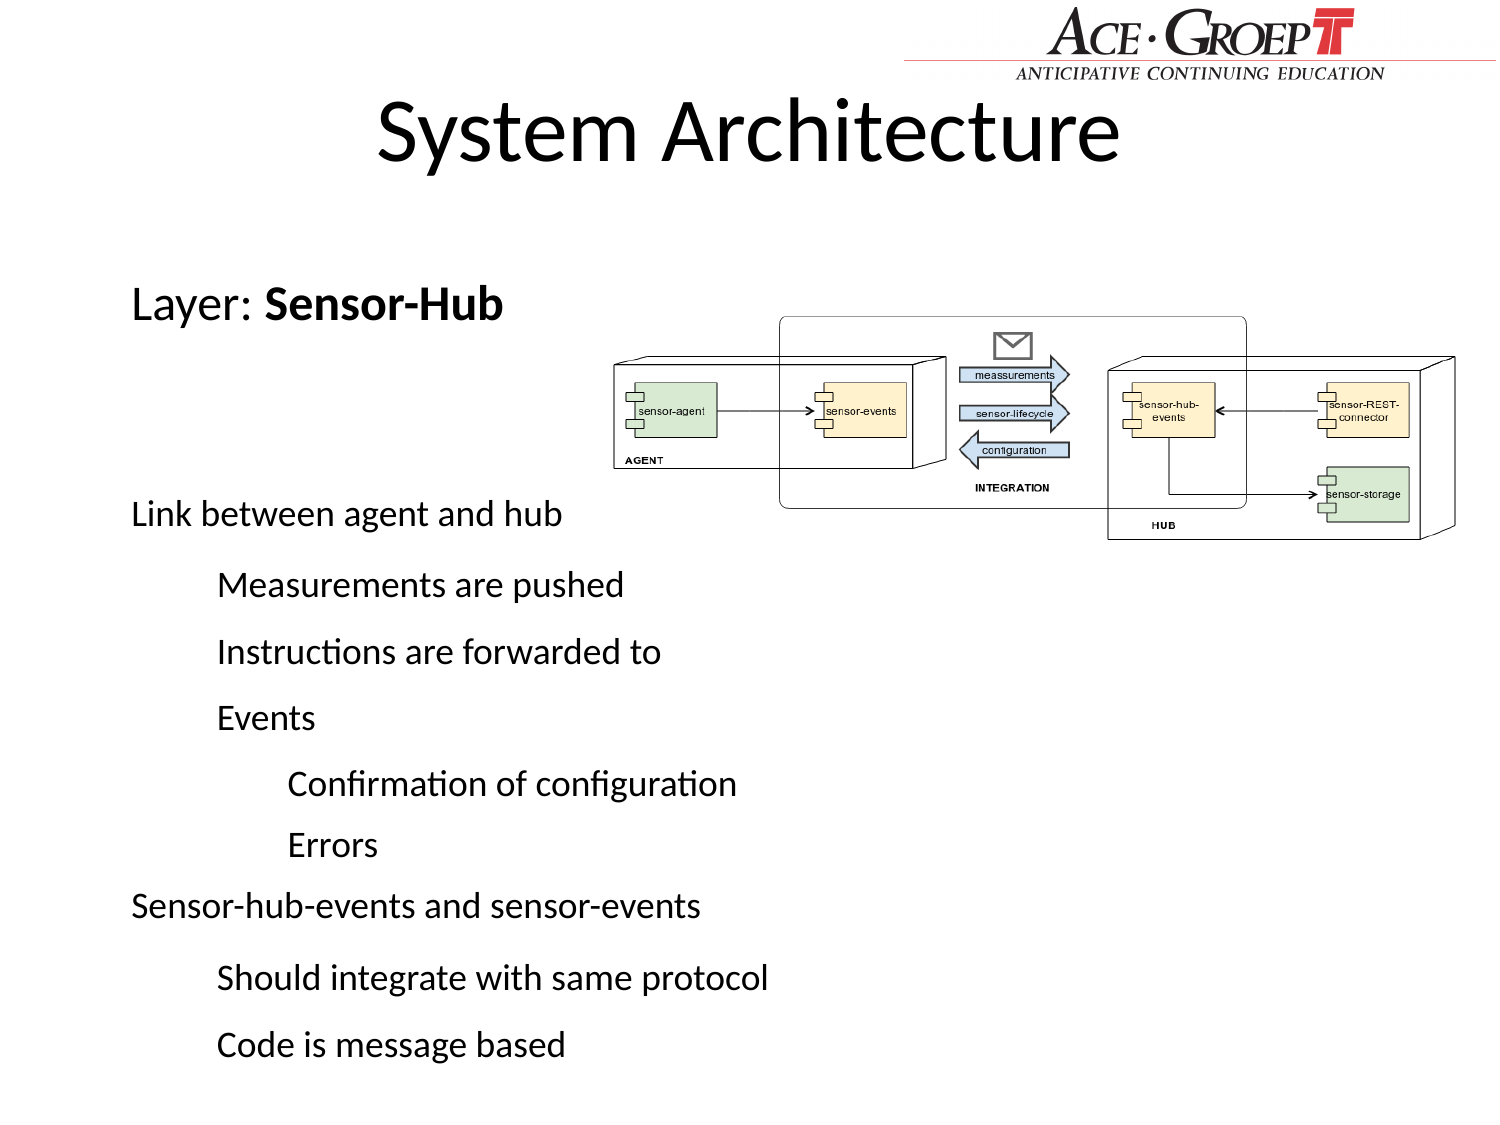

# System Architecture
Layer: Sensor-Hub
Link between agent and hub
Measurements are pushed
Instructions are forwarded to
Events
Confirmation of configuration
Errors
Sensor-hub-events and sensor-events
Should integrate with same protocol
Code is message based